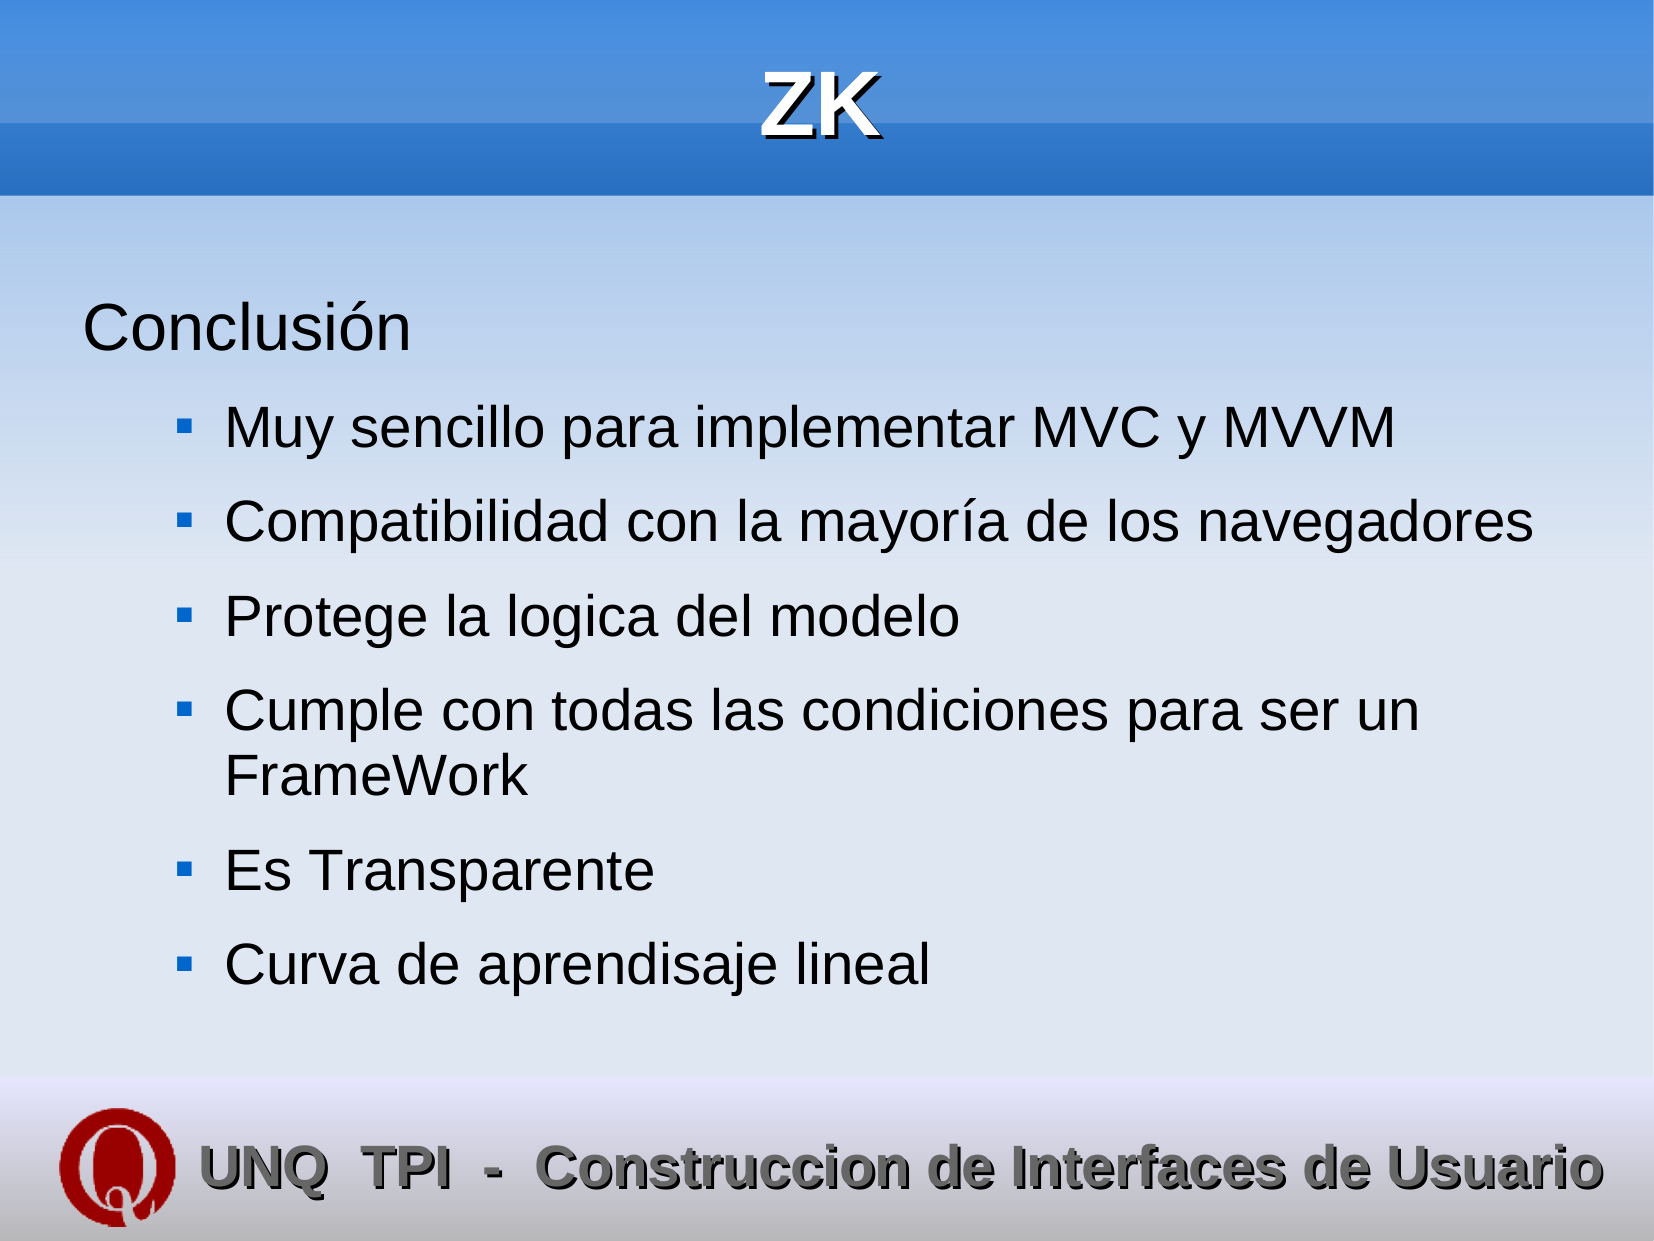

# ZK
ZK
Conclusión
Muy sencillo para implementar MVC y MVVM
Compatibilidad con la mayoría de los navegadores
Protege la logica del modelo
Cumple con todas las condiciones para ser un FrameWork
Es Transparente
Curva de aprendisaje lineal
UNQ TPI - Construccion de Interfaces de Usuario